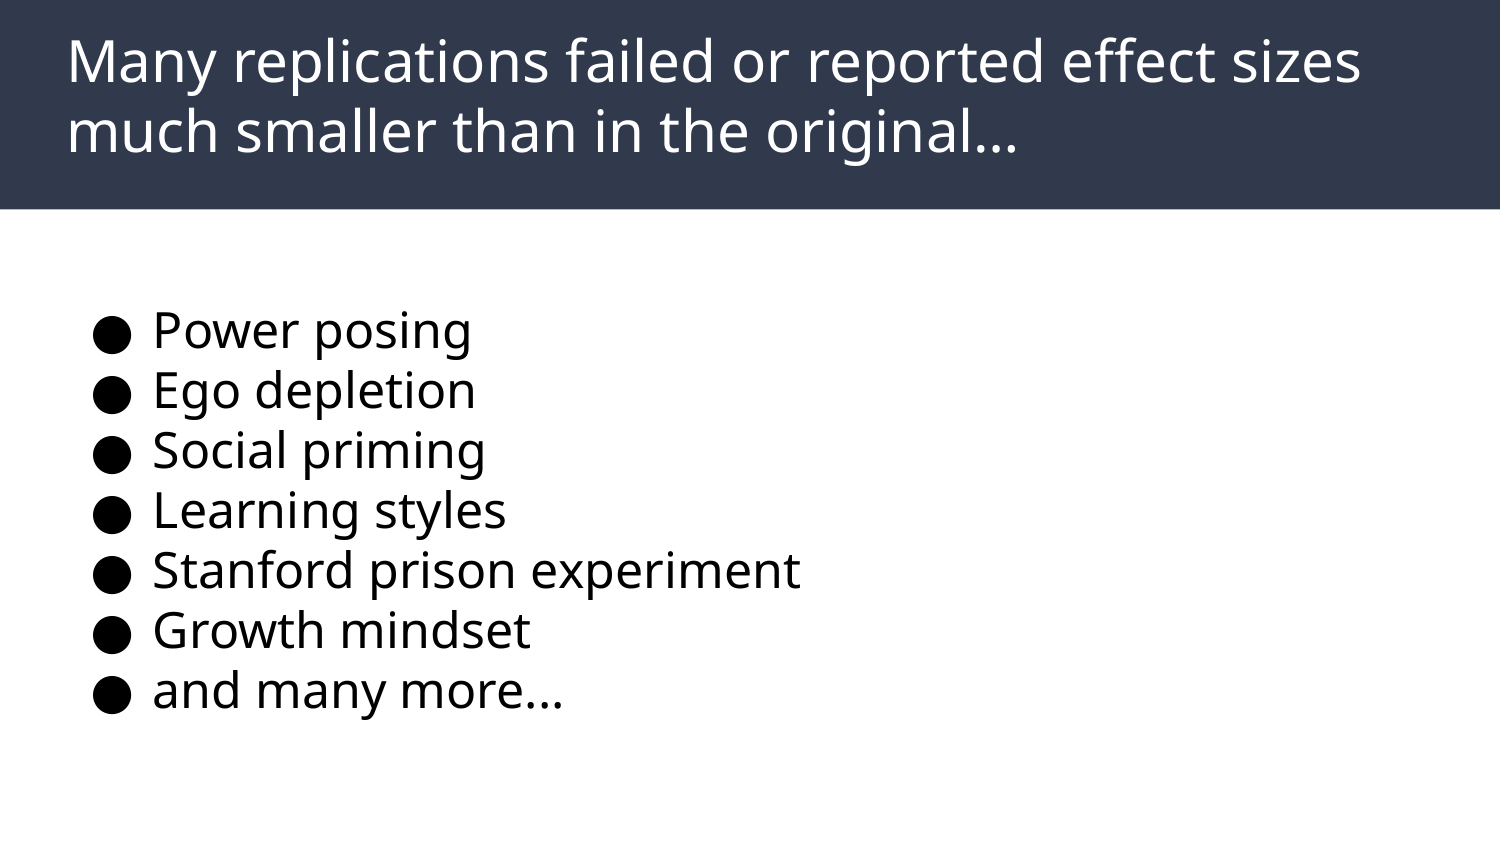

# Many replications failed or reported effect sizes much smaller than in the original…
Power posing
Ego depletion
Social priming
Learning styles
Stanford prison experiment
Growth mindset
and many more...